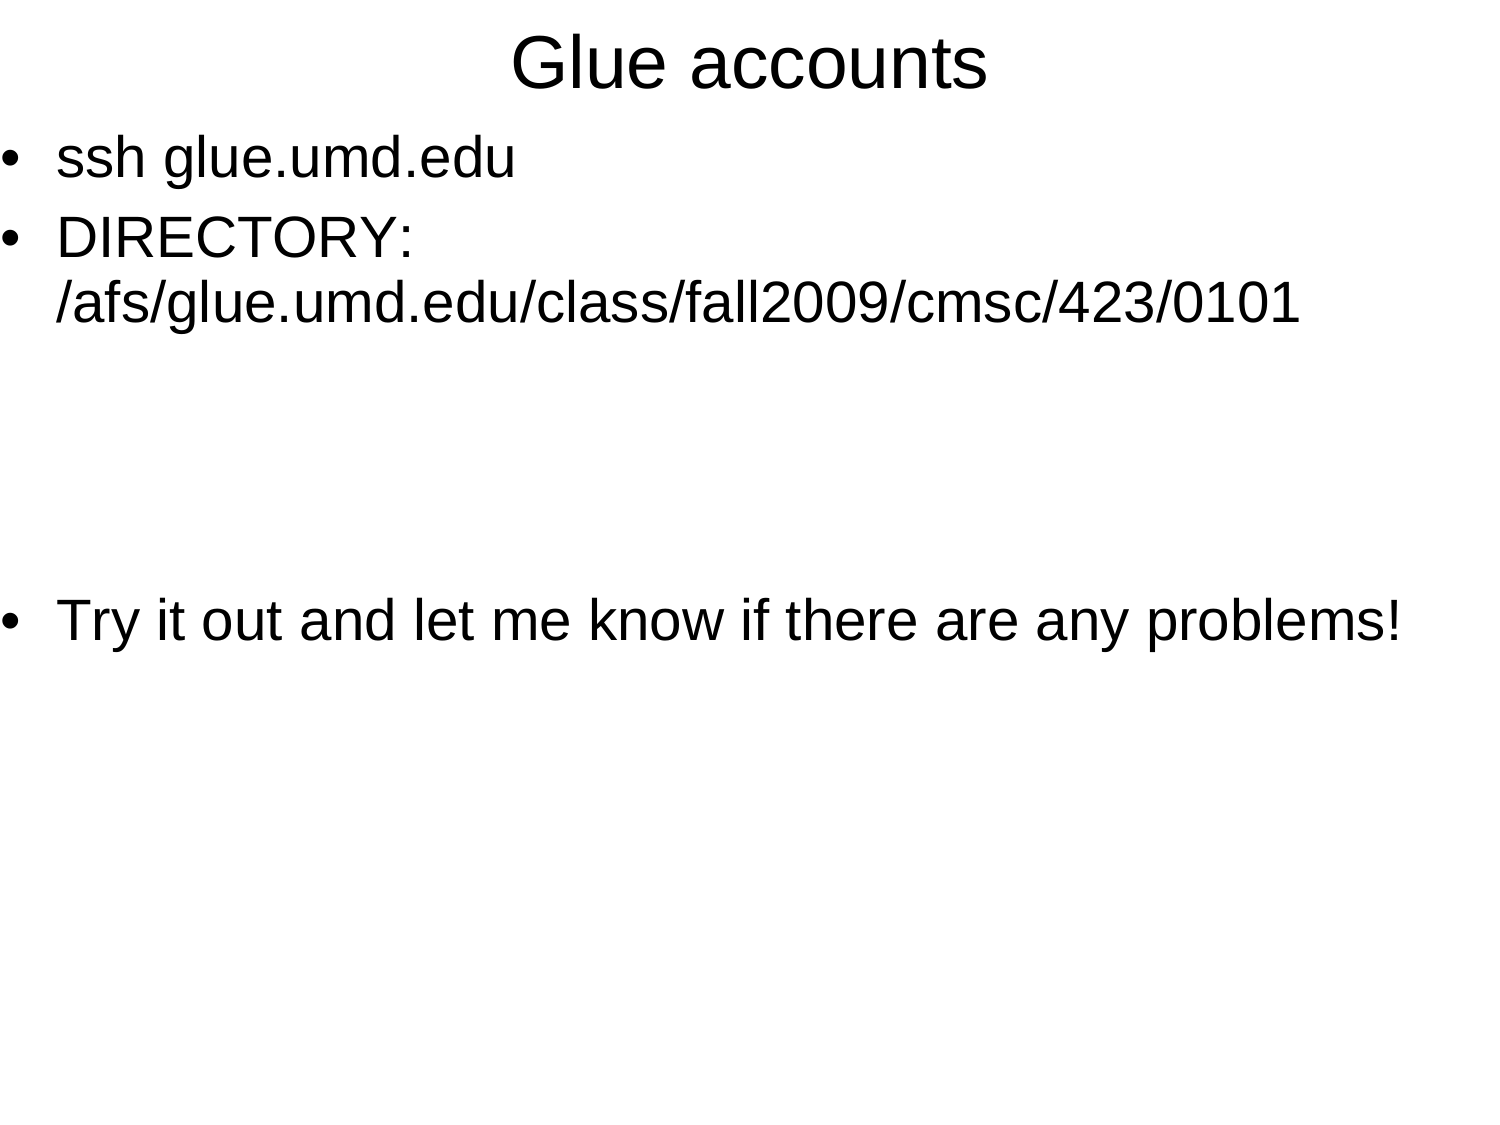

# Glue accounts
ssh glue.umd.edu
DIRECTORY: /afs/glue.umd.edu/class/fall2009/cmsc/423/0101
Try it out and let me know if there are any problems!